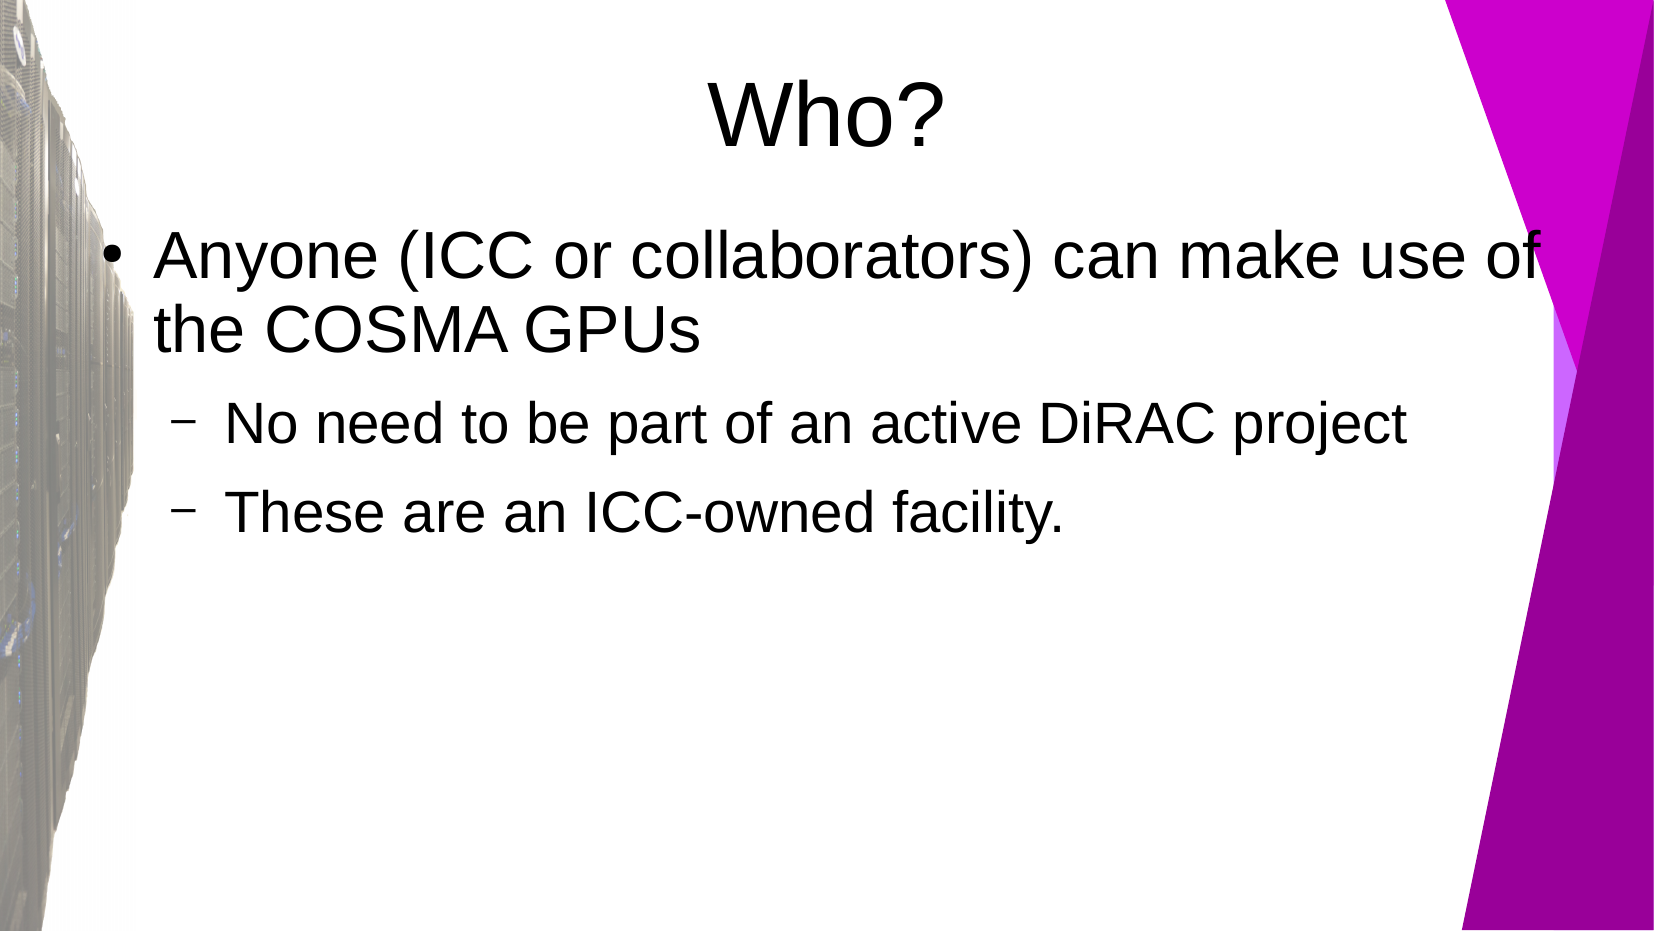

# Who?
Anyone (ICC or collaborators) can make use of the COSMA GPUs
No need to be part of an active DiRAC project
These are an ICC-owned facility.